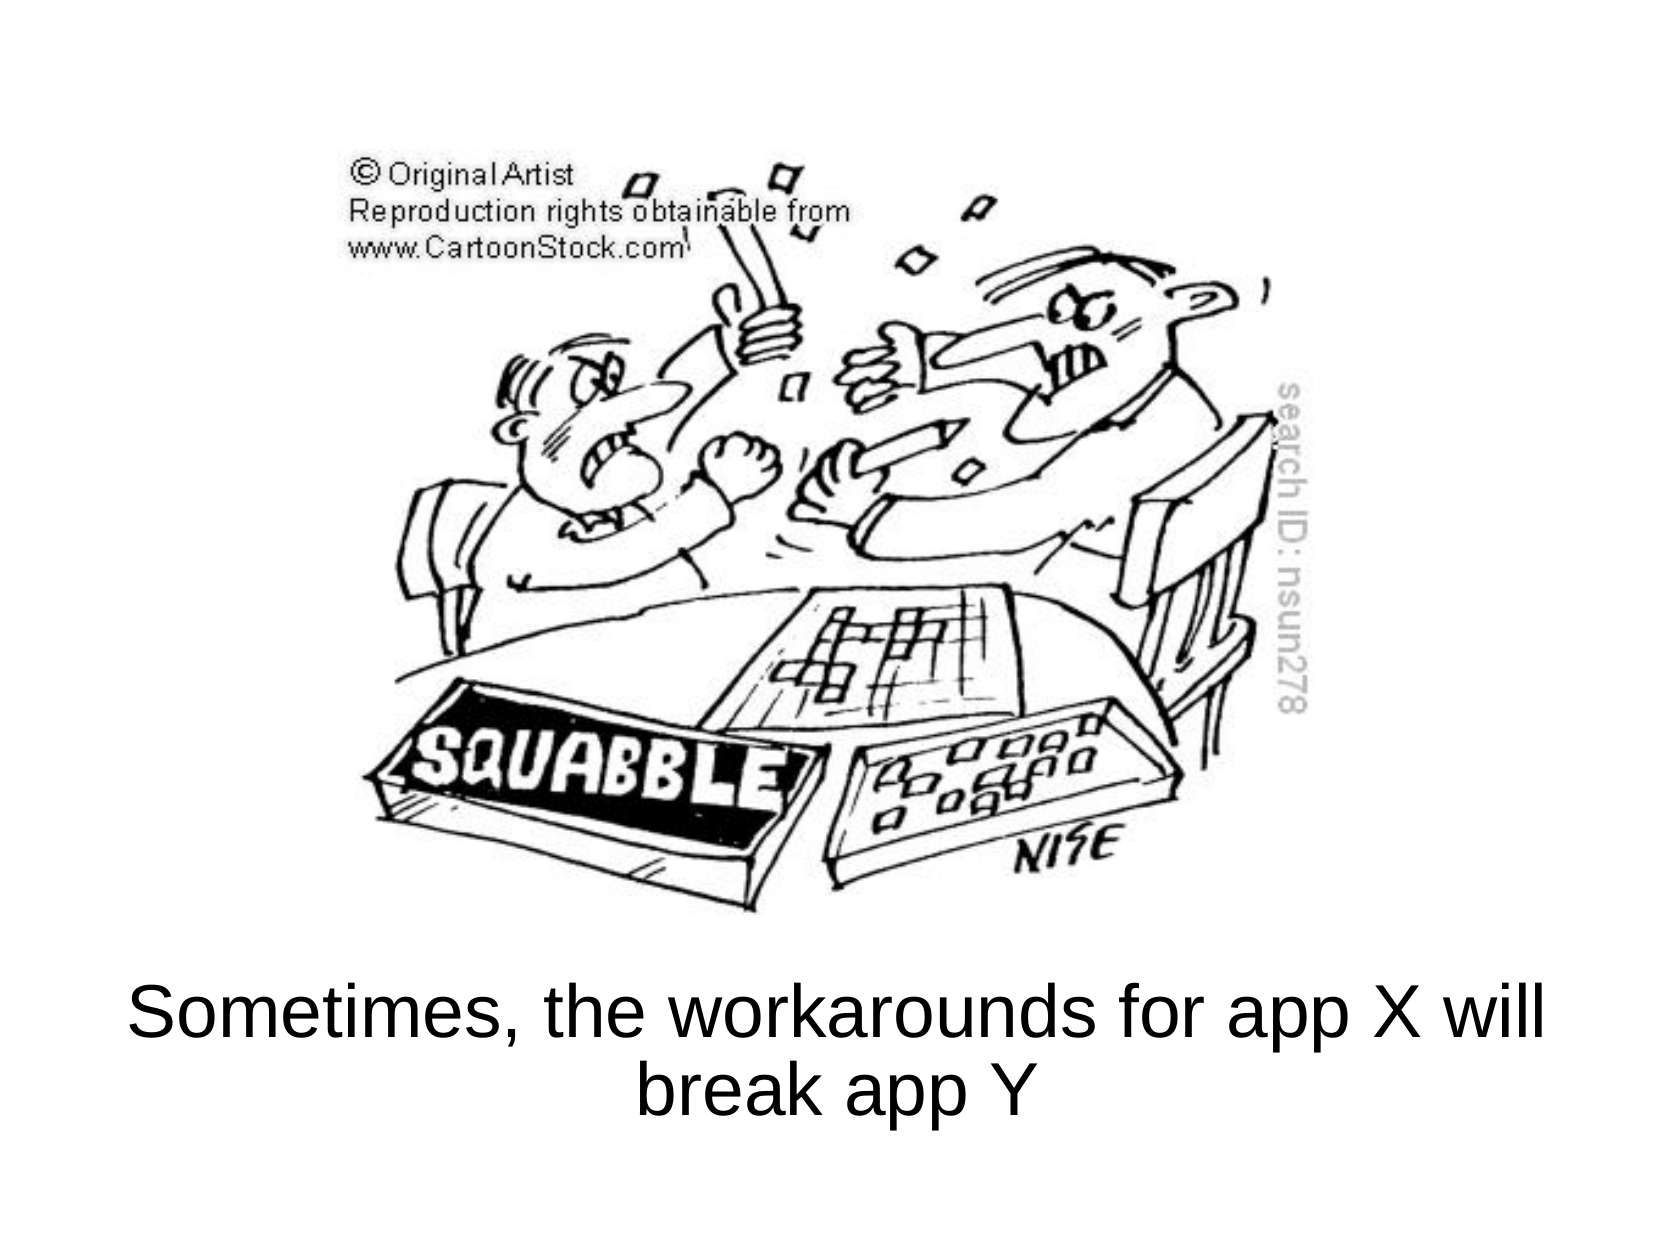

# Sometimes, the workarounds for app X will break app Y